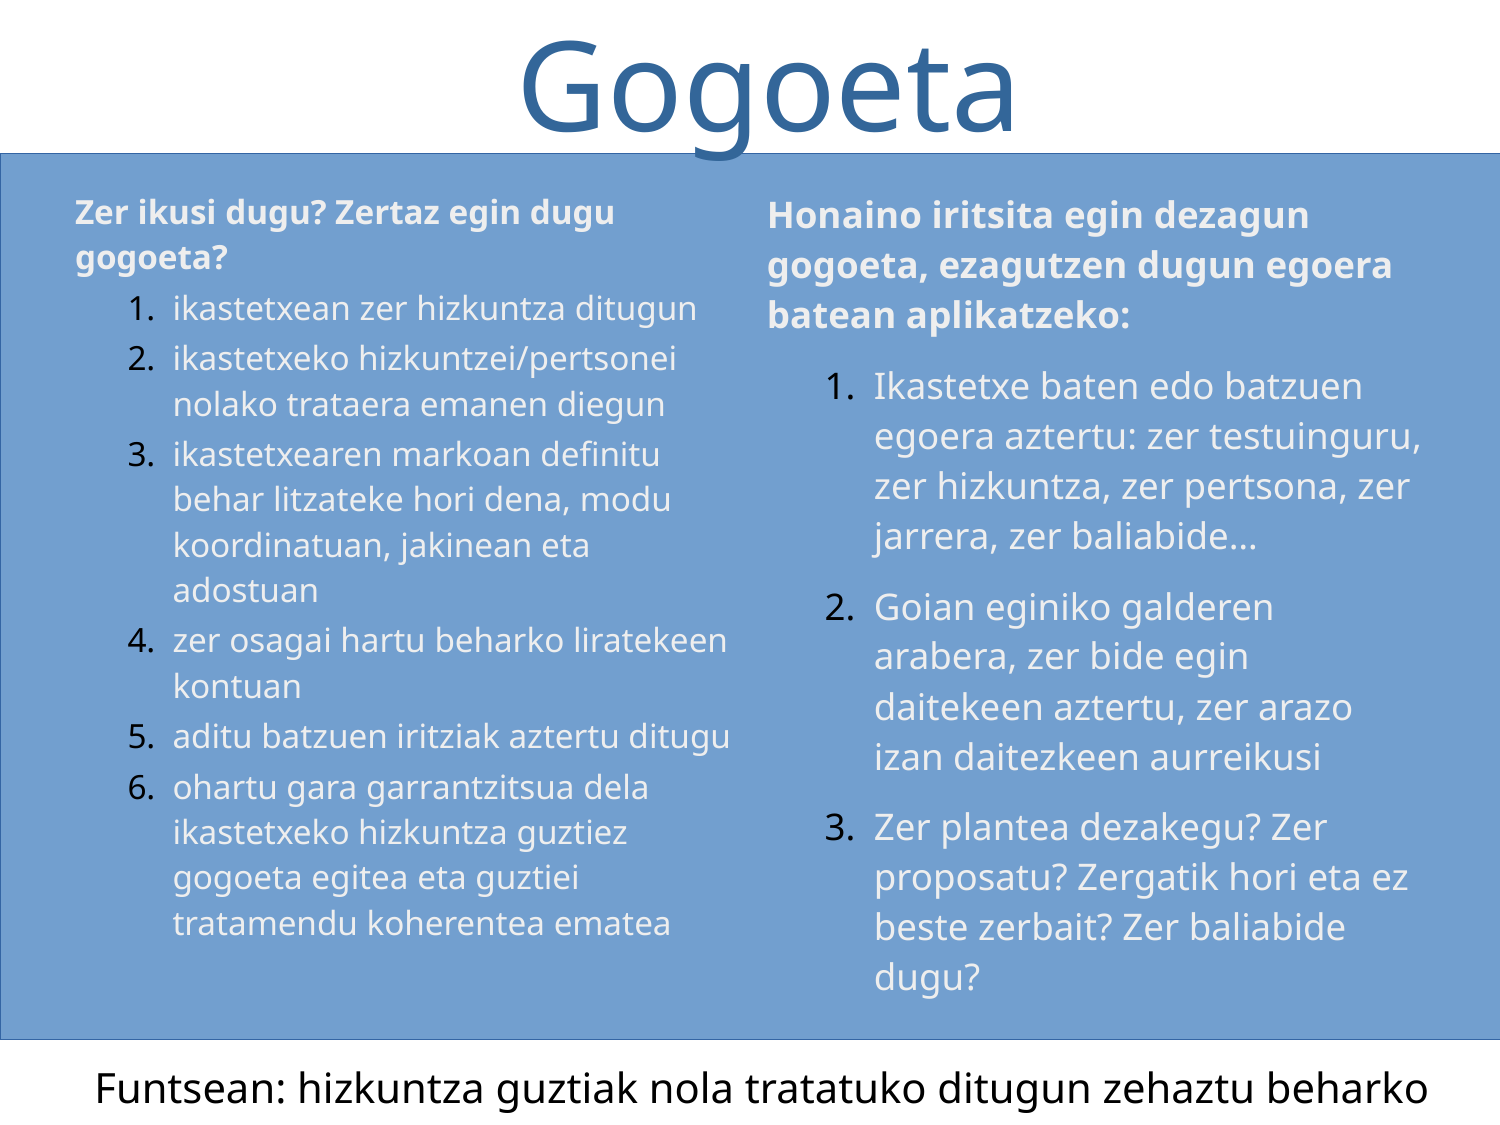

# Gogoeta
Zer ikusi dugu? Zertaz egin dugu gogoeta?
ikastetxean zer hizkuntza ditugun
ikastetxeko hizkuntzei/pertsonei nolako trataera emanen diegun
ikastetxearen markoan definitu behar litzateke hori dena, modu koordinatuan, jakinean eta adostuan
zer osagai hartu beharko liratekeen kontuan
aditu batzuen iritziak aztertu ditugu
ohartu gara garrantzitsua dela ikastetxeko hizkuntza guztiez gogoeta egitea eta guztiei tratamendu koherentea ematea
Honaino iritsita egin dezagun gogoeta, ezagutzen dugun egoera batean aplikatzeko:
Ikastetxe baten edo batzuen egoera aztertu: zer testuinguru, zer hizkuntza, zer pertsona, zer jarrera, zer baliabide…
Goian eginiko galderen arabera, zer bide egin daitekeen aztertu, zer arazo izan daitezkeen aurreikusi
Zer plantea dezakegu? Zer proposatu? Zergatik hori eta ez beste zerbait? Zer baliabide dugu?
Funtsean: hizkuntza guztiak nola tratatuko ditugun zehaztu beharko genuke